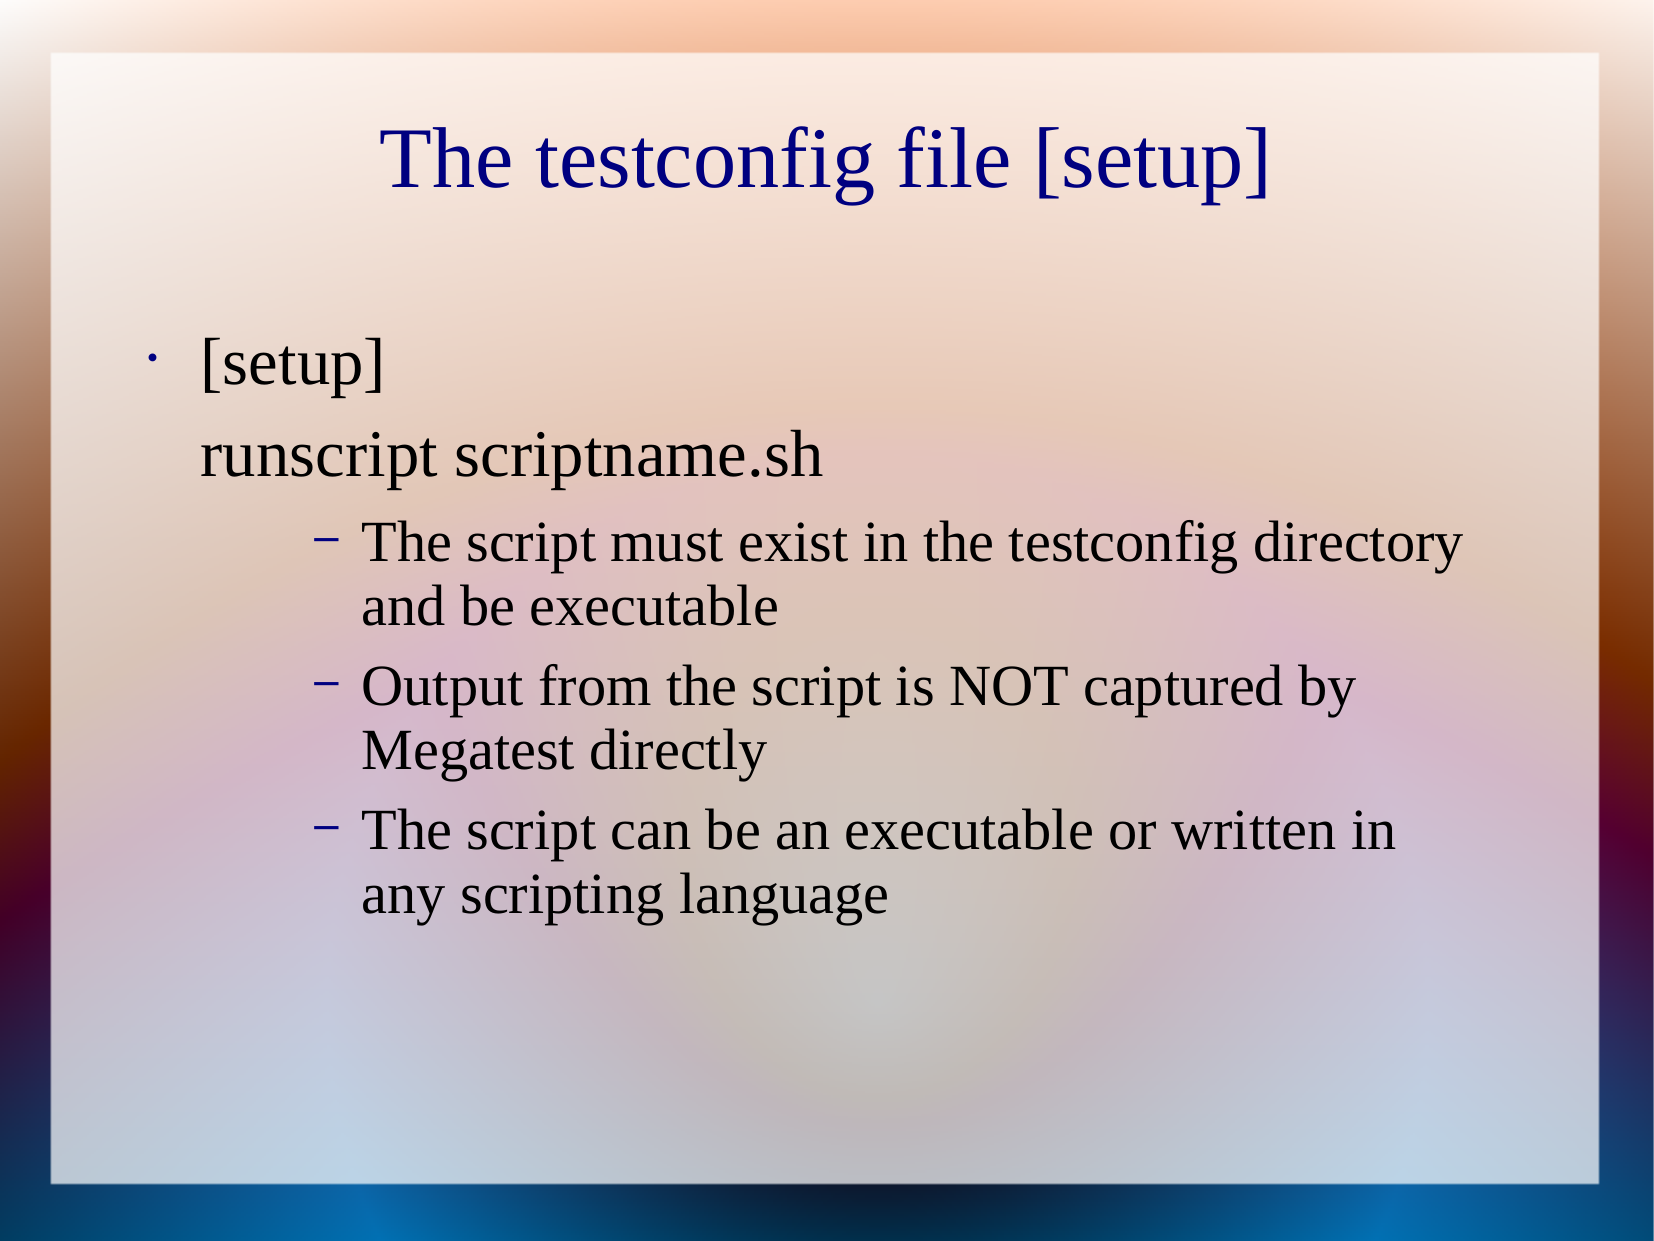

# The testconfig file [setup]
[setup]
runscript scriptname.sh
The script must exist in the testconfig directory and be executable
Output from the script is NOT captured by Megatest directly
The script can be an executable or written in any scripting language